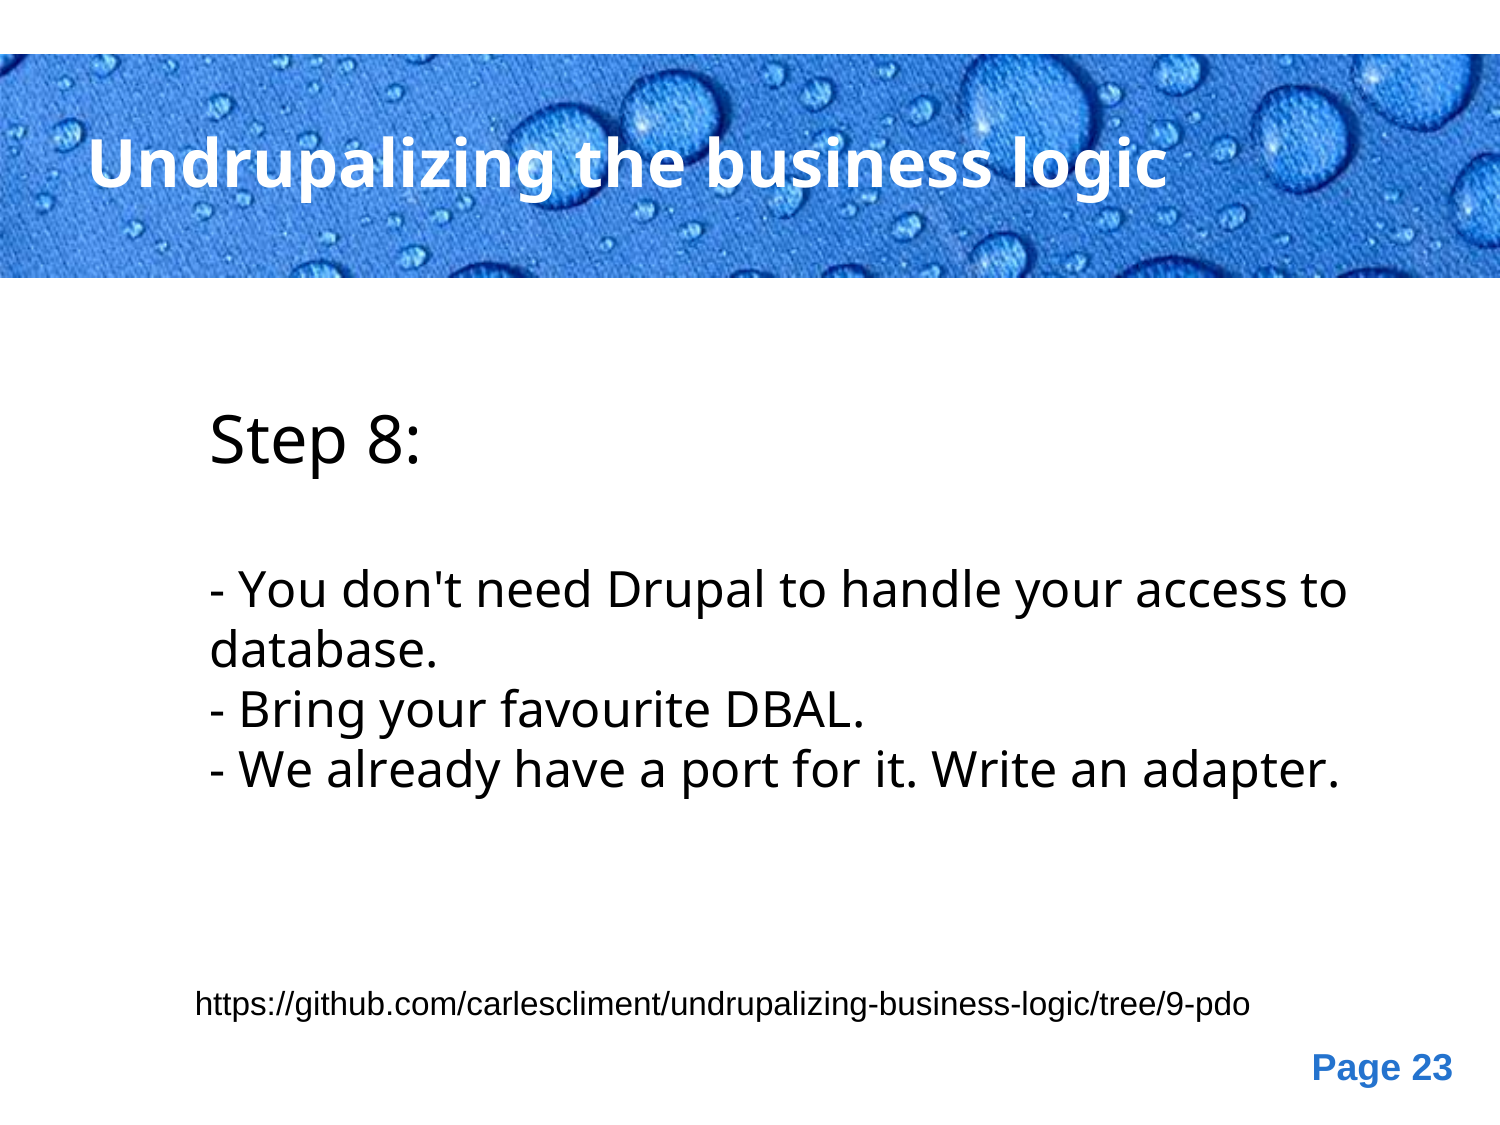

Undrupalizing the business logic
Step 8:
- You don't need Drupal to handle your access to database.
- Bring your favourite DBAL.
- We already have a port for it. Write an adapter.
https://github.com/carlescliment/undrupalizing-business-logic/tree/9-pdo